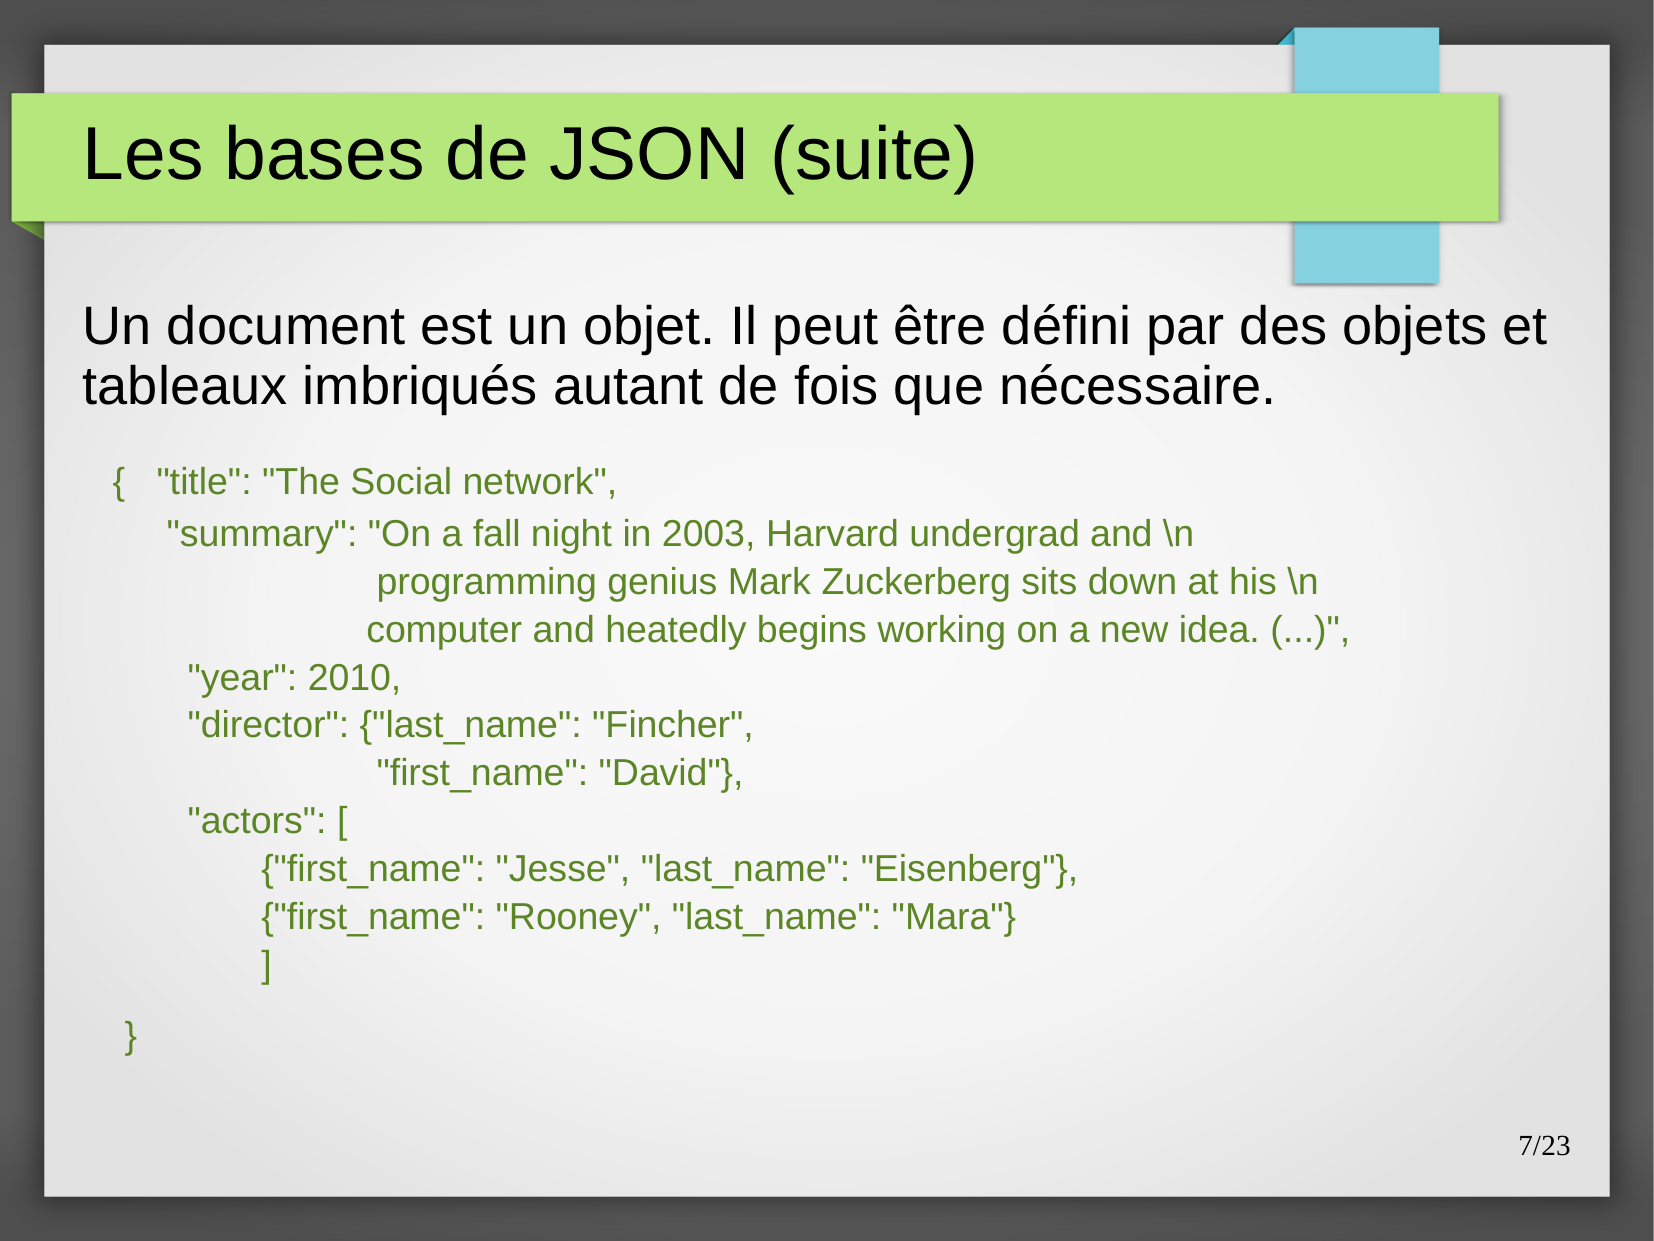

# Les bases de JSON (suite)
Un document est un objet. Il peut être défini par des objets et tableaux imbriqués autant de fois que nécessaire.
 { "title": "The Social network",
 "summary": "On a fall night in 2003, Harvard undergrad and \n
 programming genius Mark Zuckerberg sits down at his \n
 computer and heatedly begins working on a new idea. (...)",
 "year": 2010,
 "director": {"last_name": "Fincher",
 "first_name": "David"},
 "actors": [
 {"first_name": "Jesse", "last_name": "Eisenberg"},
 {"first_name": "Rooney", "last_name": "Mara"}
 ]
 }
7